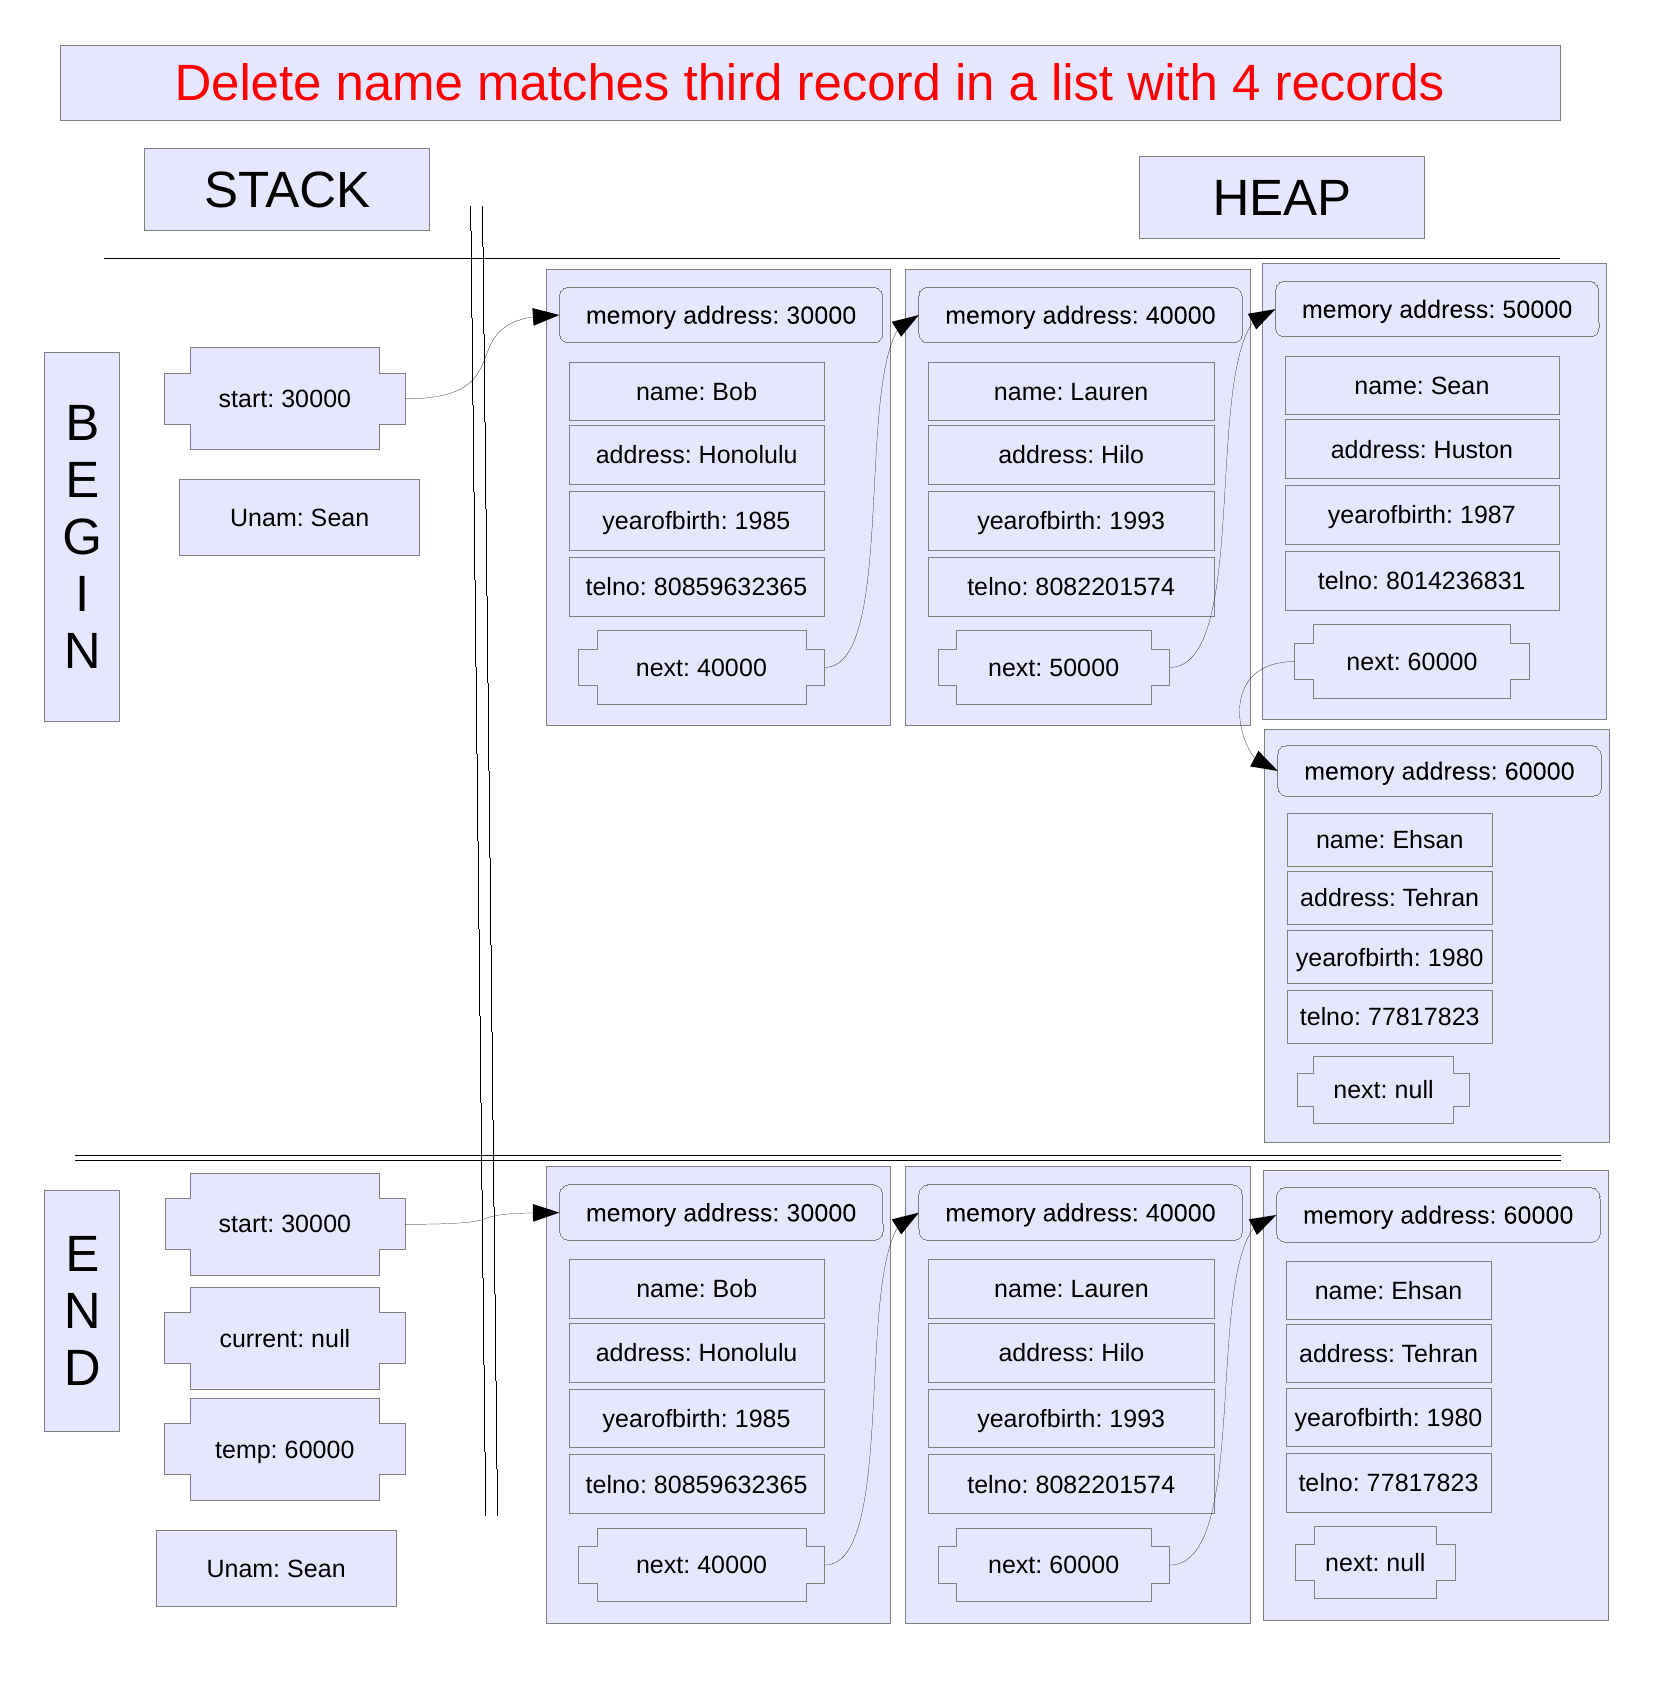

Delete name matches third record in a list with 4 records
STACK
HEAP
memory address: 50000
memory address: 30000
memory address: 40000
start: 30000
B
E
G
I
N
name: Sean
name: Bob
name: Lauren
address: Huston
address: Honolulu
address: Hilo
Unam: Sean
yearofbirth: 1987
yearofbirth: 1985
yearofbirth: 1993
telno: 8014236831
telno: 80859632365
telno: 8082201574
next: 60000
next: 40000
next: 50000
memory address: 60000
name: Ehsan
address: Tehran
yearofbirth: 1980
telno: 77817823
next: null
start: 30000
memory address: 30000
memory address: 40000
memory address: 60000
E
N
D
name: Bob
name: Lauren
name: Ehsan
current: null
address: Honolulu
address: Hilo
address: Tehran
yearofbirth: 1980
yearofbirth: 1985
yearofbirth: 1993
temp: 60000
telno: 77817823
telno: 80859632365
telno: 8082201574
next: null
next: 40000
next: 60000
Unam: Sean